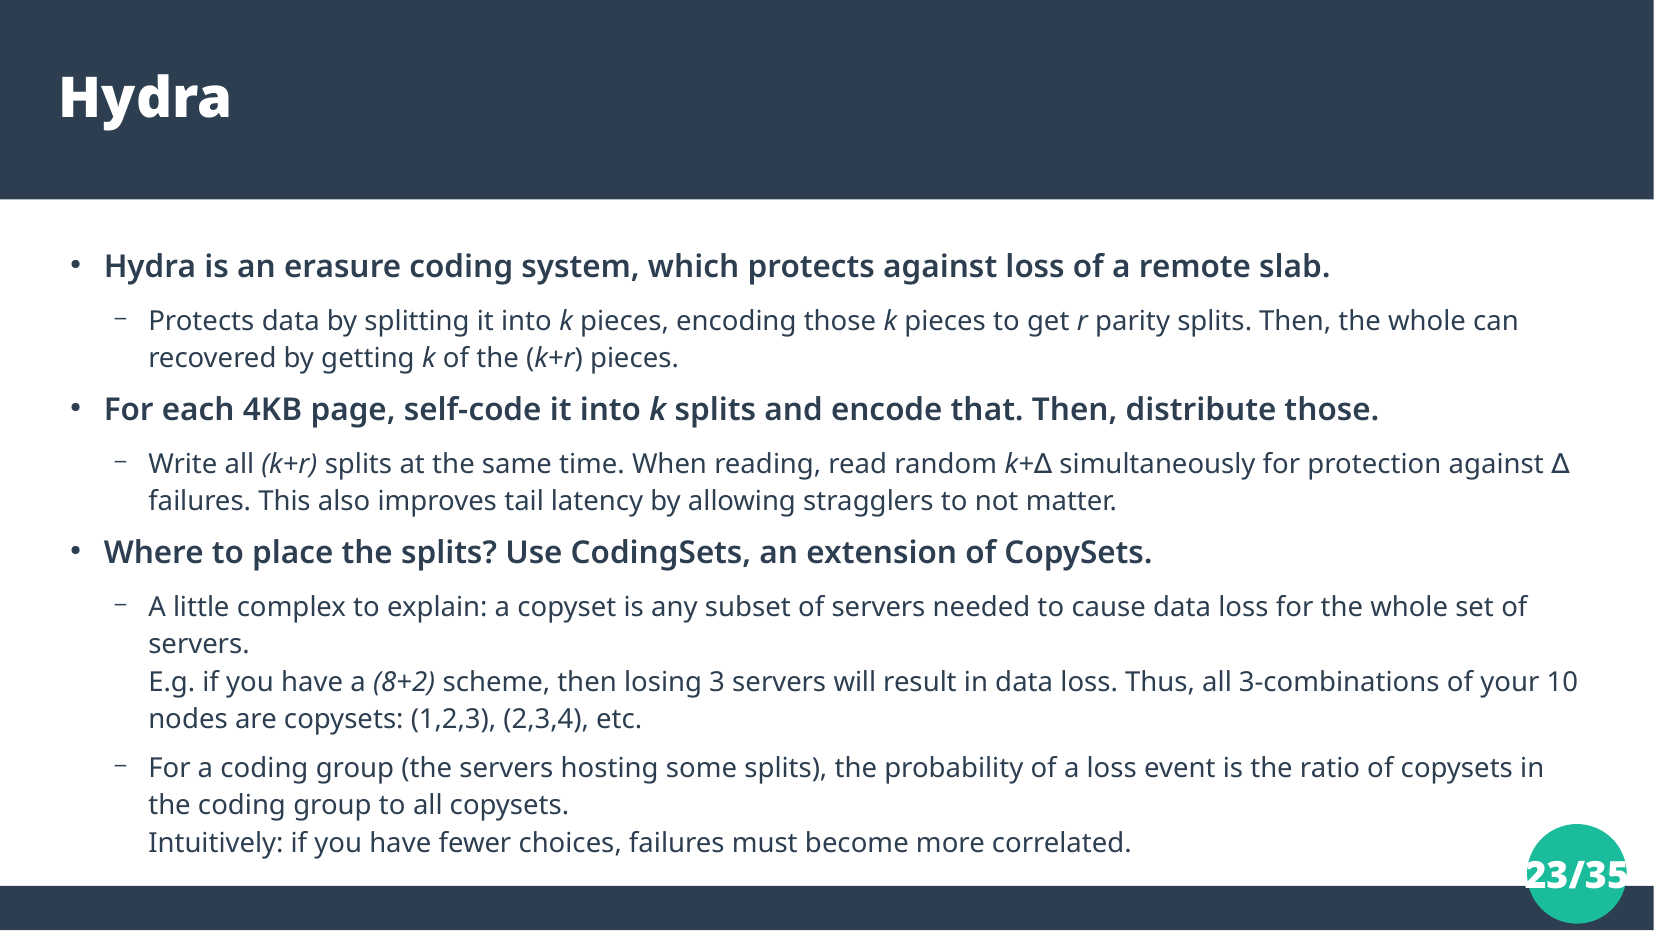

# Hydra
Hydra is an erasure coding system, which protects against loss of a remote slab.
Protects data by splitting it into k pieces, encoding those k pieces to get r parity splits. Then, the whole can recovered by getting k of the (k+r) pieces.
For each 4KB page, self-code it into k splits and encode that. Then, distribute those.
Write all (k+r) splits at the same time. When reading, read random k+∆ simultaneously for protection against ∆ failures. This also improves tail latency by allowing stragglers to not matter.
Where to place the splits? Use CodingSets, an extension of CopySets.
A little complex to explain: a copyset is any subset of servers needed to cause data loss for the whole set of servers.
E.g. if you have a (8+2) scheme, then losing 3 servers will result in data loss. Thus, all 3-combinations of your 10 nodes are copysets: (1,2,3), (2,3,4), etc.
For a coding group (the servers hosting some splits), the probability of a loss event is the ratio of copysets in the coding group to all copysets.
Intuitively: if you have fewer choices, failures must become more correlated.